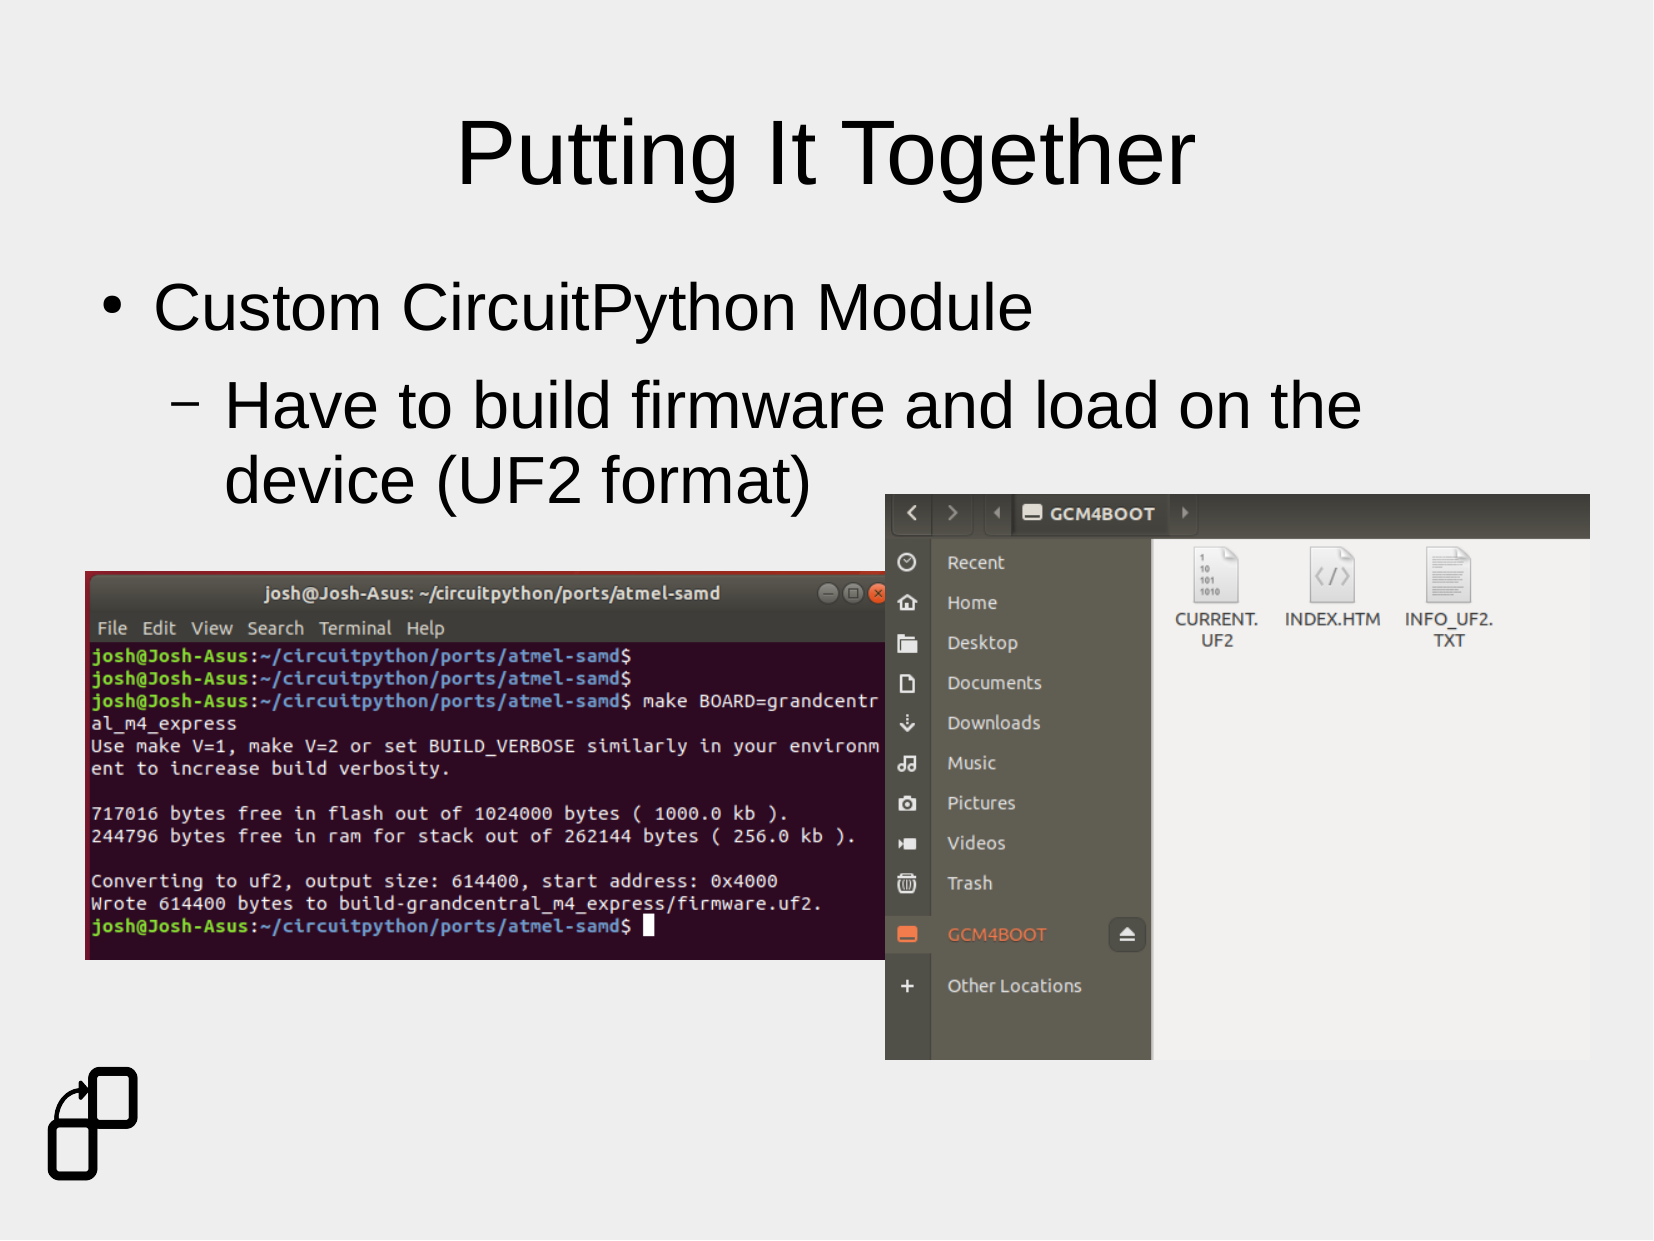

# Putting It Together
Custom CircuitPython Module
Have to build firmware and load on the device (UF2 format)